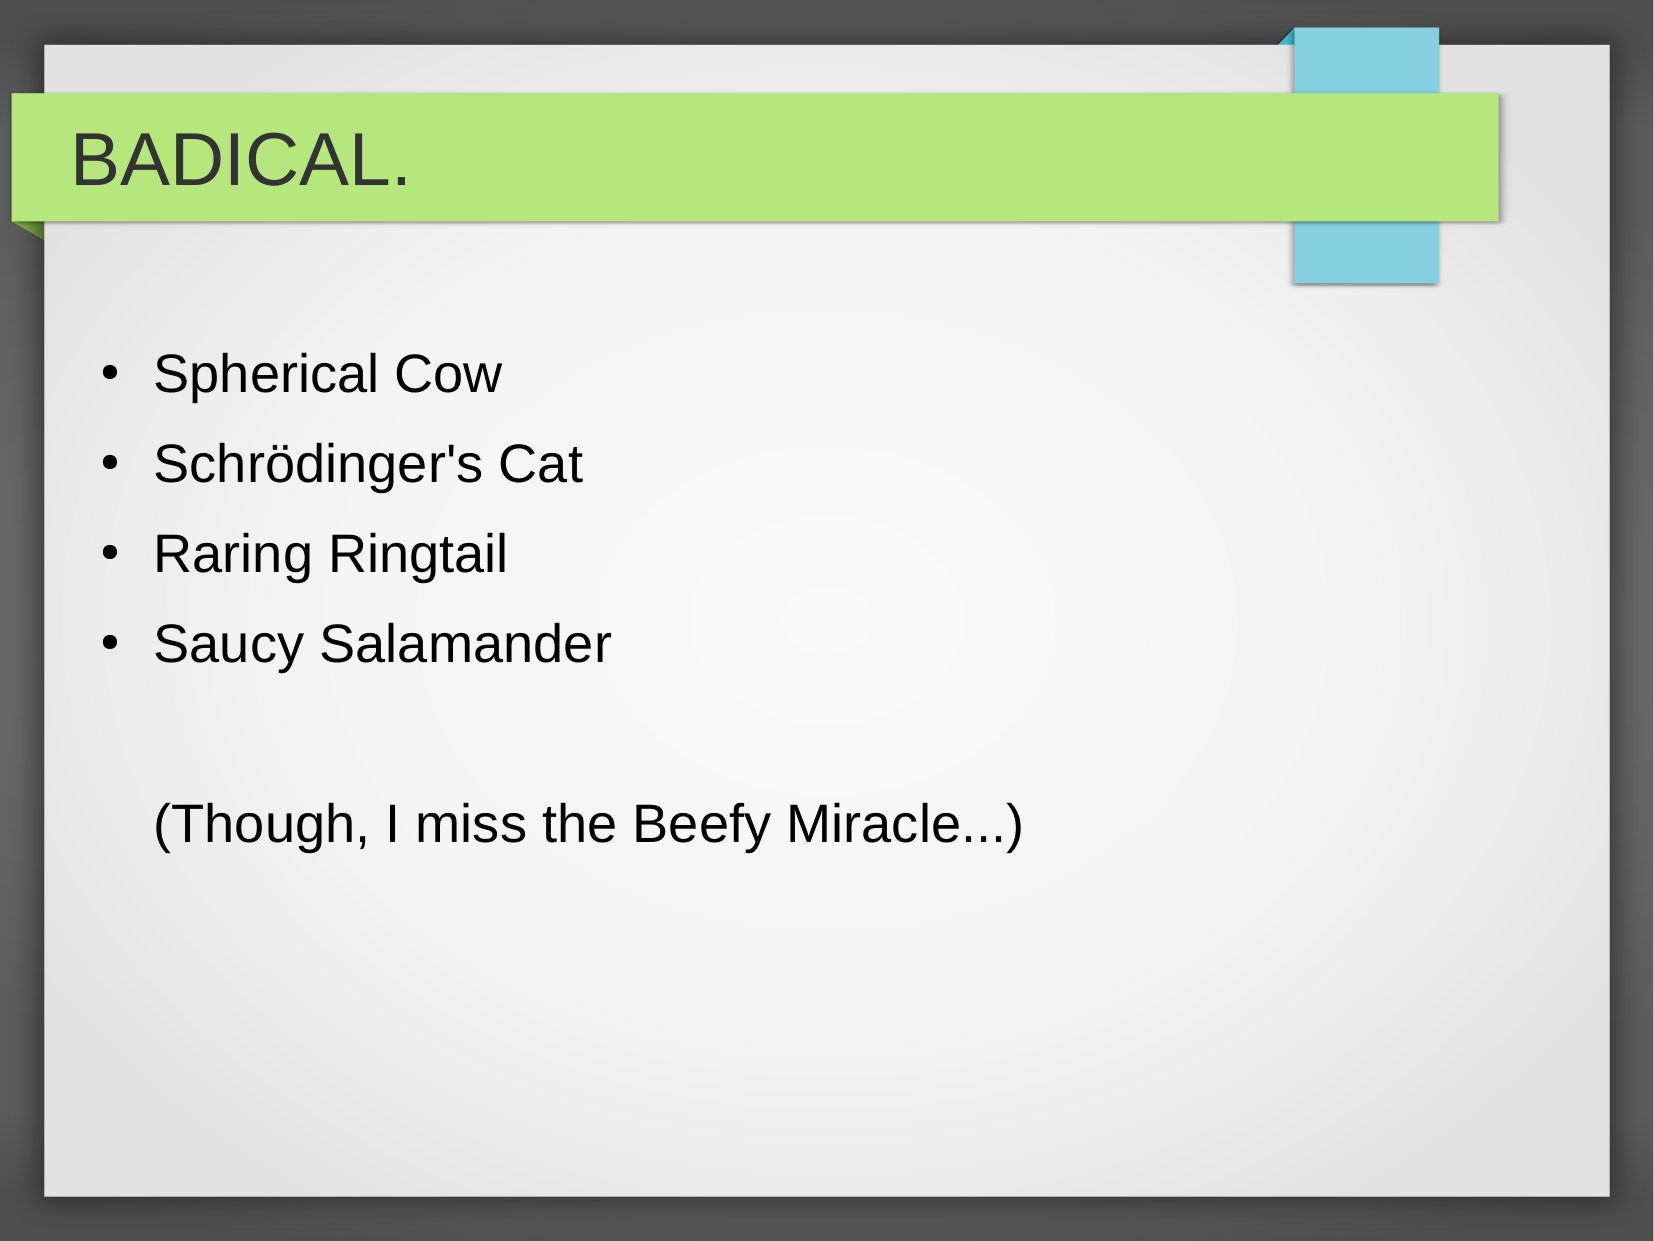

# BADICAL.
Spherical Cow
Schrödinger's Cat
Raring Ringtail
Saucy Salamander
(Though, I miss the Beefy Miracle...)